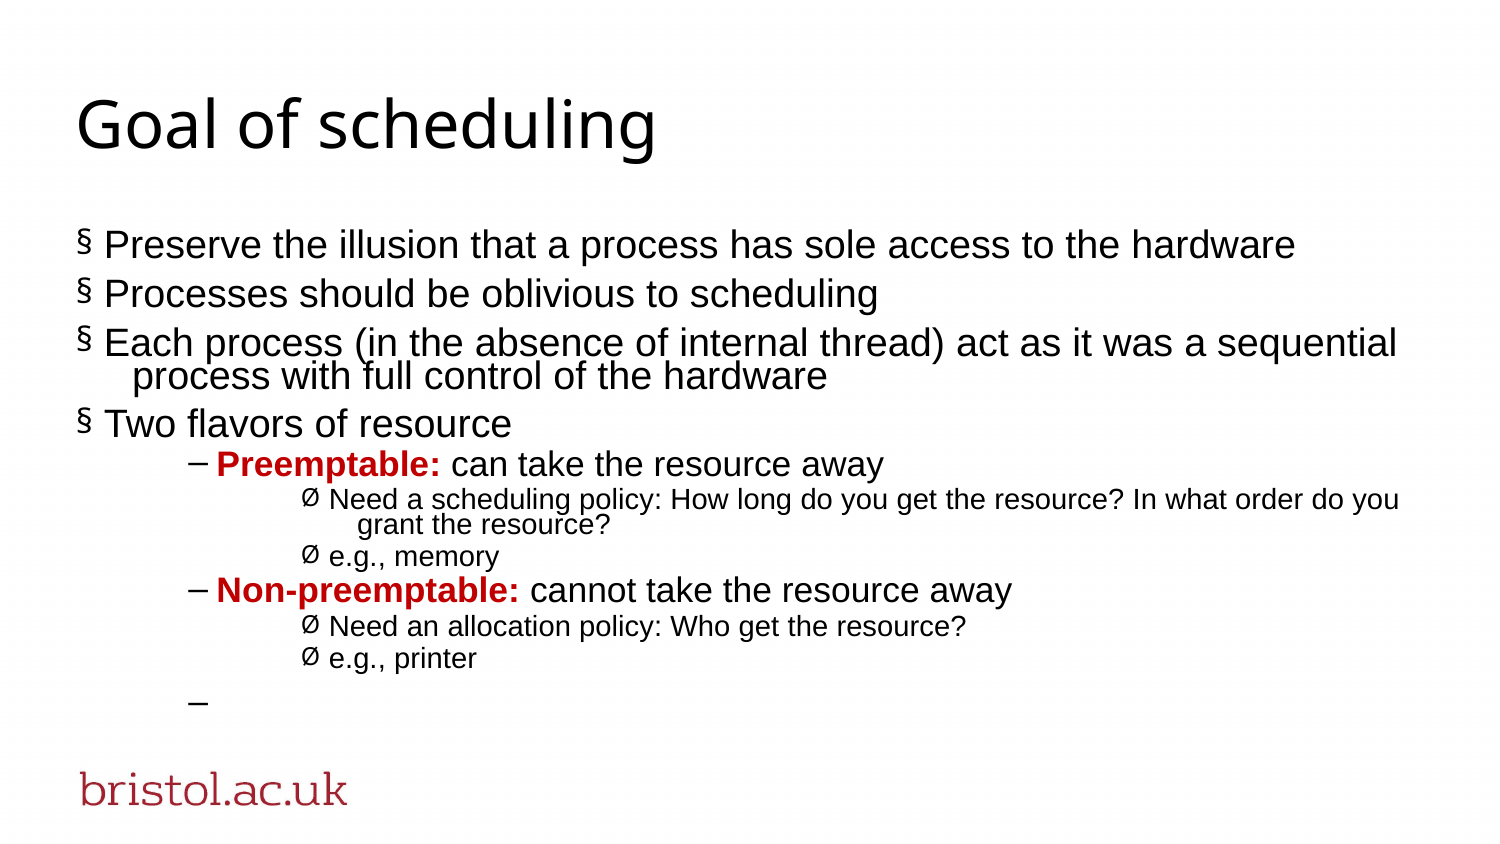

# Goal of scheduling
Preserve the illusion that a process has sole access to the hardware
Processes should be oblivious to scheduling
Each process (in the absence of internal thread) act as it was a sequential process with full control of the hardware
Two flavors of resource
Preemptable: can take the resource away
Need a scheduling policy: How long do you get the resource? In what order do you grant the resource?
e.g., memory
Non-preemptable: cannot take the resource away
Need an allocation policy: Who get the resource?
e.g., printer